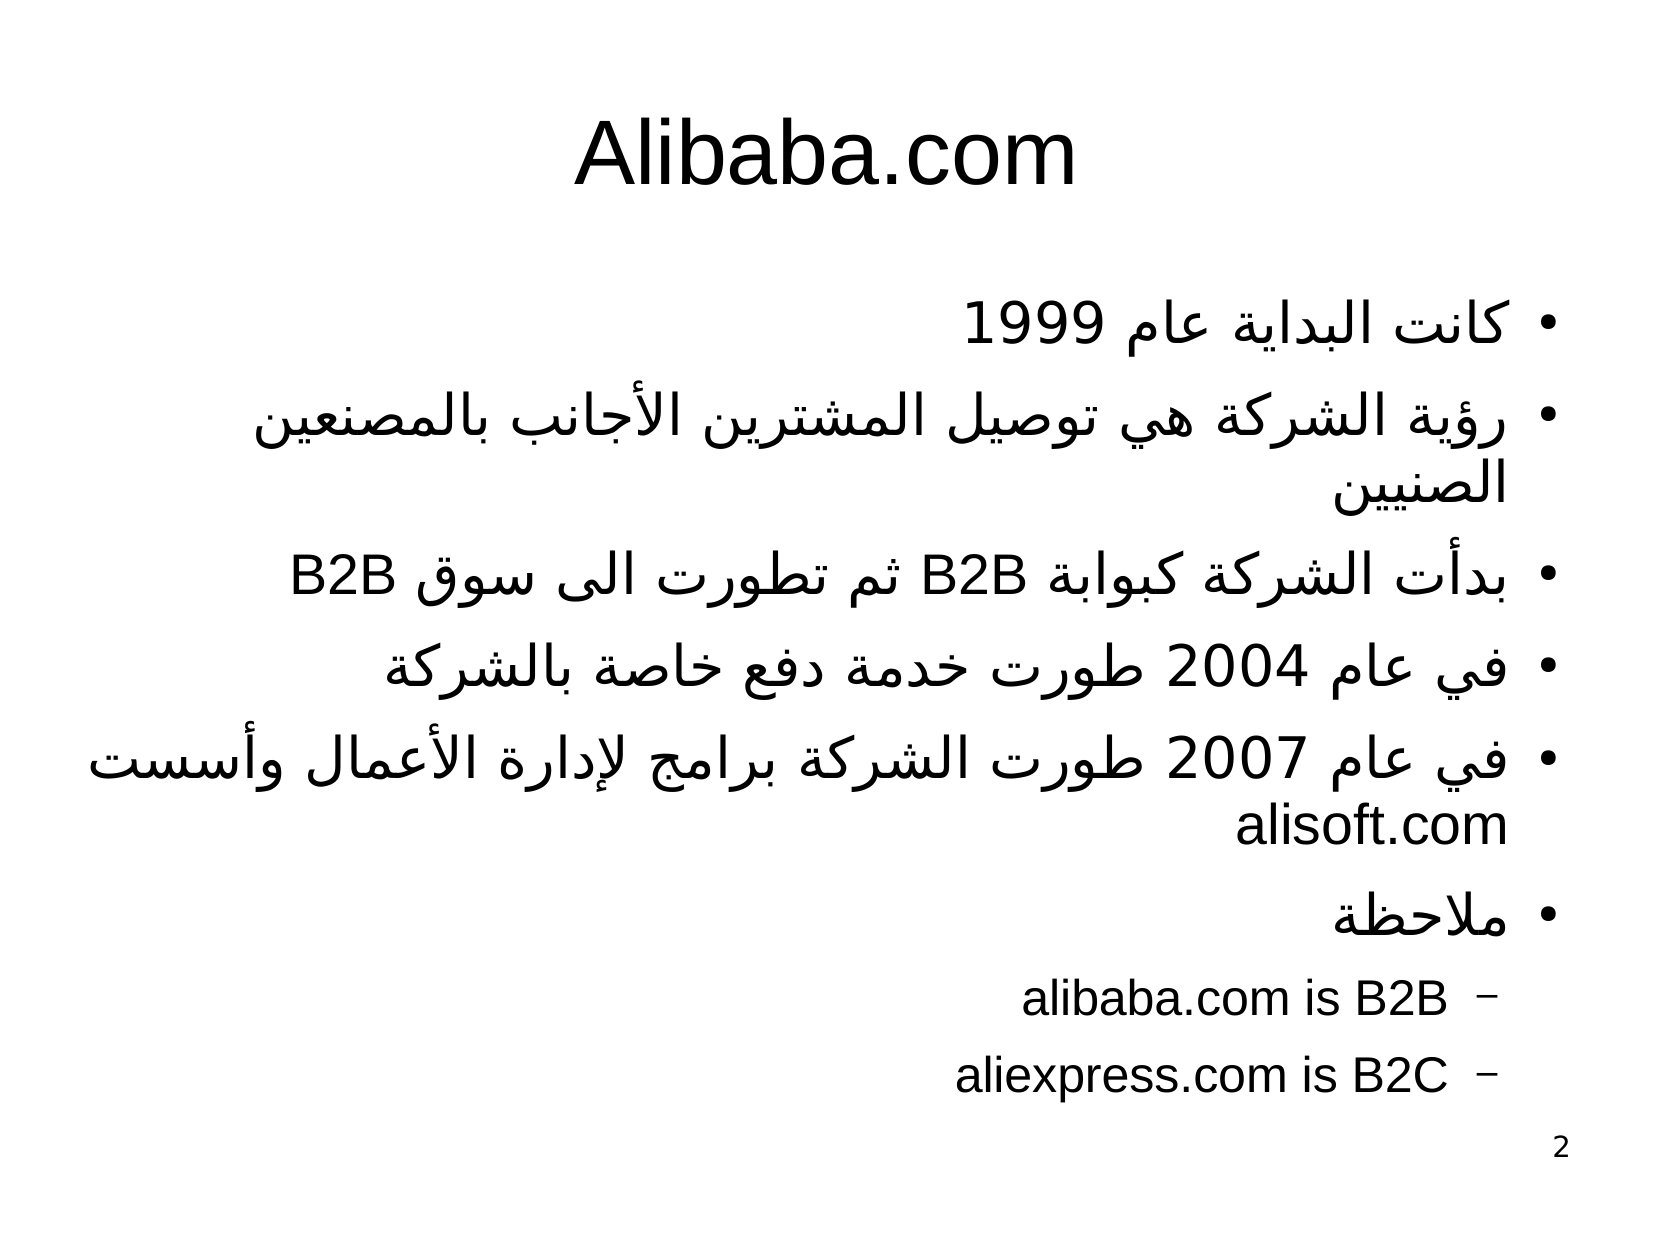

# Alibaba.com
كانت البداية عام 1999
رؤية الشركة هي توصيل المشترين الأجانب بالمصنعين الصنيين
بدأت الشركة كبوابة B2B ثم تطورت الى سوق B2B
في عام 2004 طورت خدمة دفع خاصة بالشركة
في عام 2007 طورت الشركة برامج لإدارة الأعمال وأسست alisoft.com
ملاحظة
alibaba.com is B2B
aliexpress.com is B2C
2